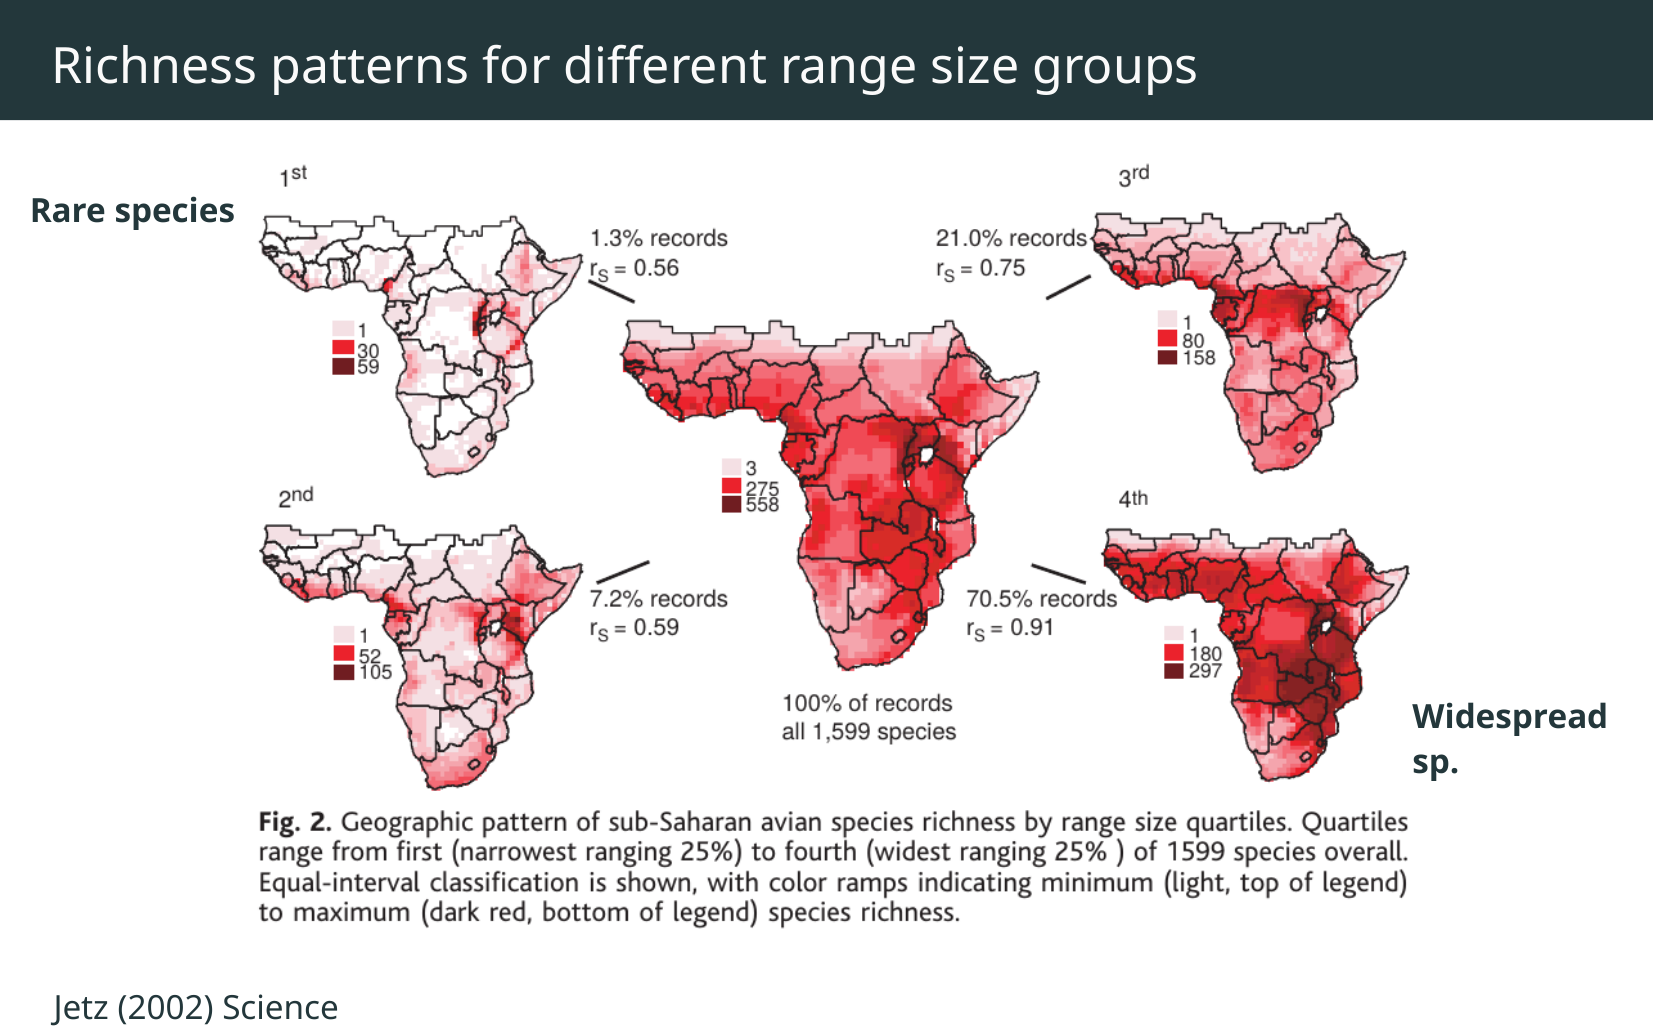

Richness patterns for different range size groups
Rare species
Widespread sp.
Jetz (2002) Science